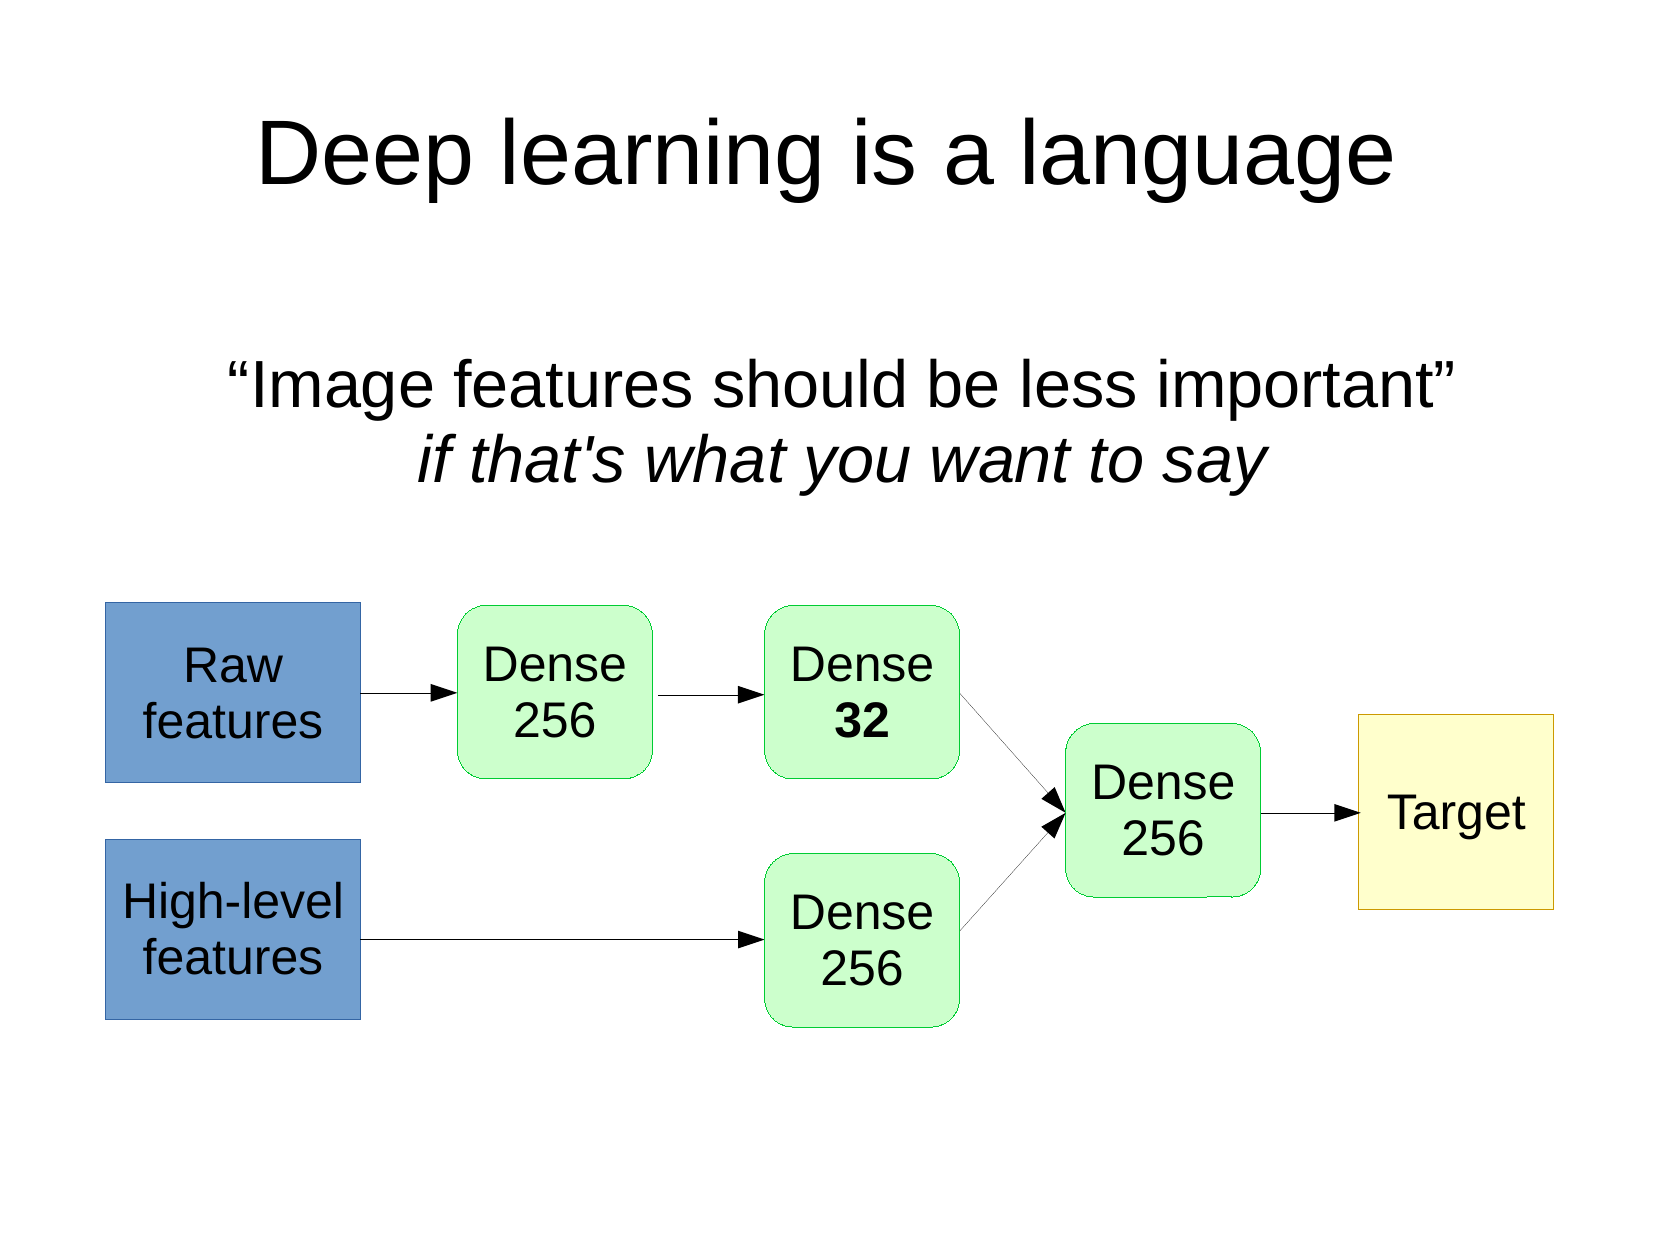

# Deep learning is a language
“Image features should be less important”
if that's what you want to say
Raw
features
Dense
256
Dense
32
Target
Dense
256
High-level
features
Dense
256